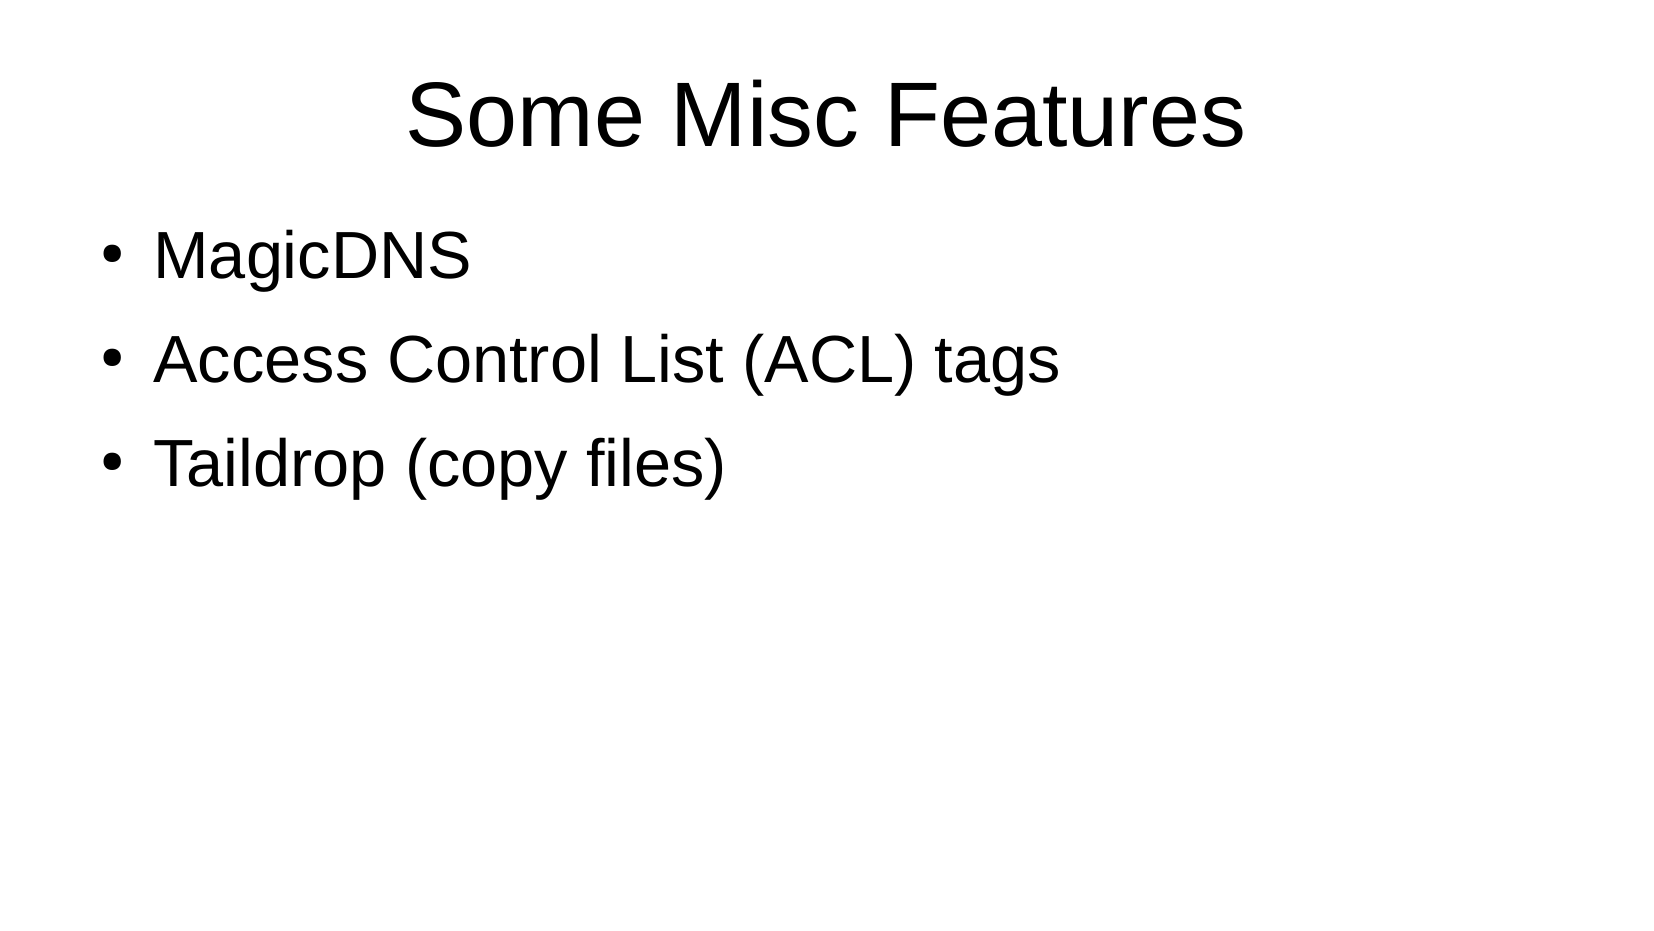

# Some Misc Features
MagicDNS
Access Control List (ACL) tags
Taildrop (copy files)